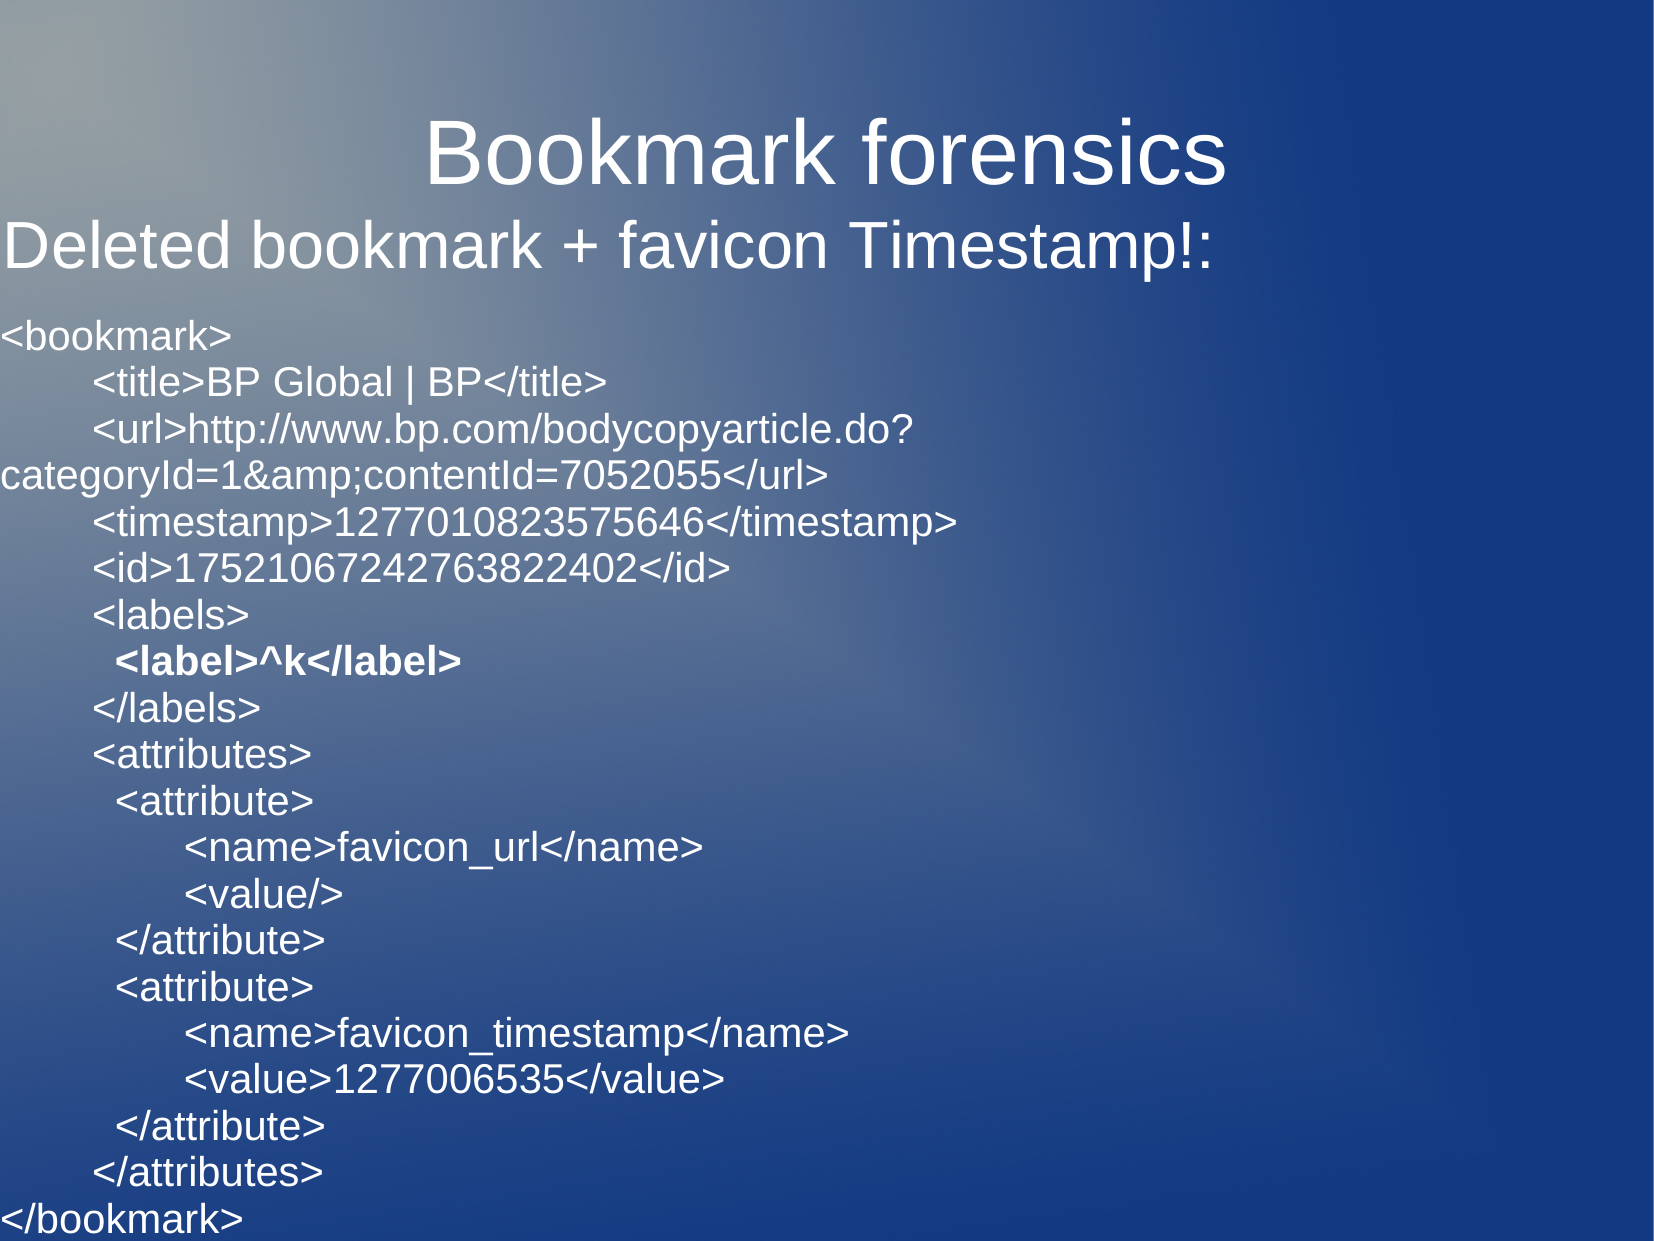

# Bookmark forensics
Deleted bookmark + favicon Timestamp!:
<bookmark>
 <title>BP Global | BP</title>
 <url>http://www.bp.com/bodycopyarticle.do?categoryId=1&amp;contentId=7052055</url>
 <timestamp>1277010823575646</timestamp>
 <id>17521067242763822402</id>
 <labels>
 <label>^k</label>
 </labels>
 <attributes>
 <attribute>
 <name>favicon_url</name>
 <value/>
 </attribute>
 <attribute>
 <name>favicon_timestamp</name>
 <value>1277006535</value>
 </attribute>
 </attributes>
</bookmark>